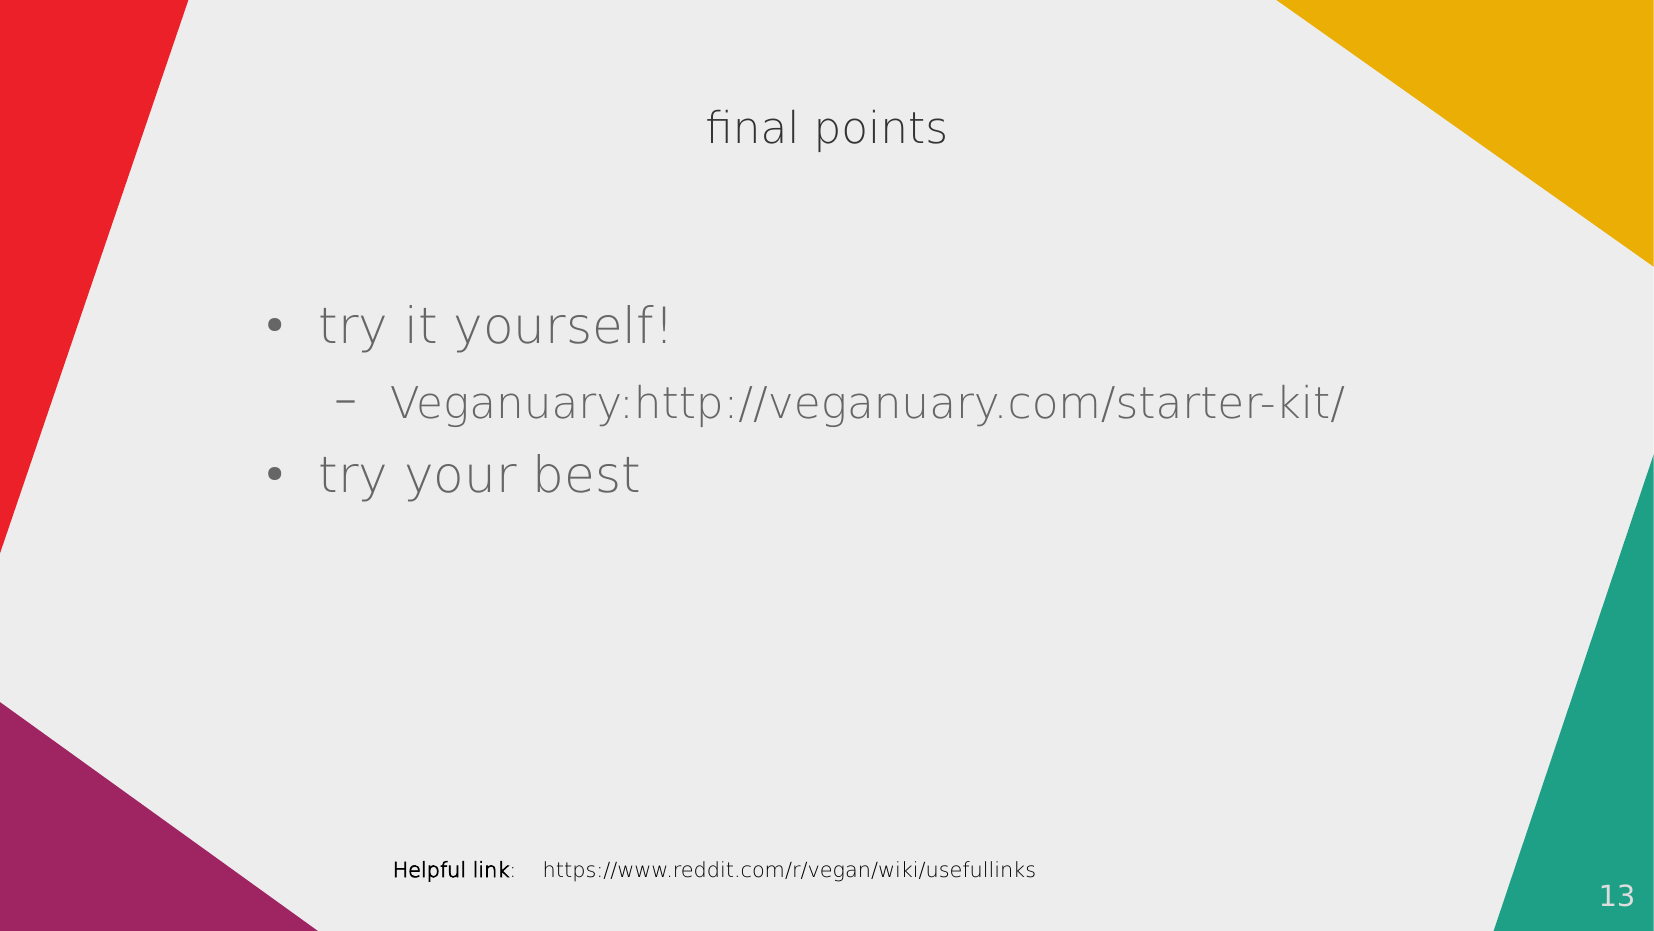

# final points
try it yourself!
Veganuary:http://veganuary.com/starter-kit/
try your best
Helpful link:	https://www.reddit.com/r/vegan/wiki/usefullinks
13